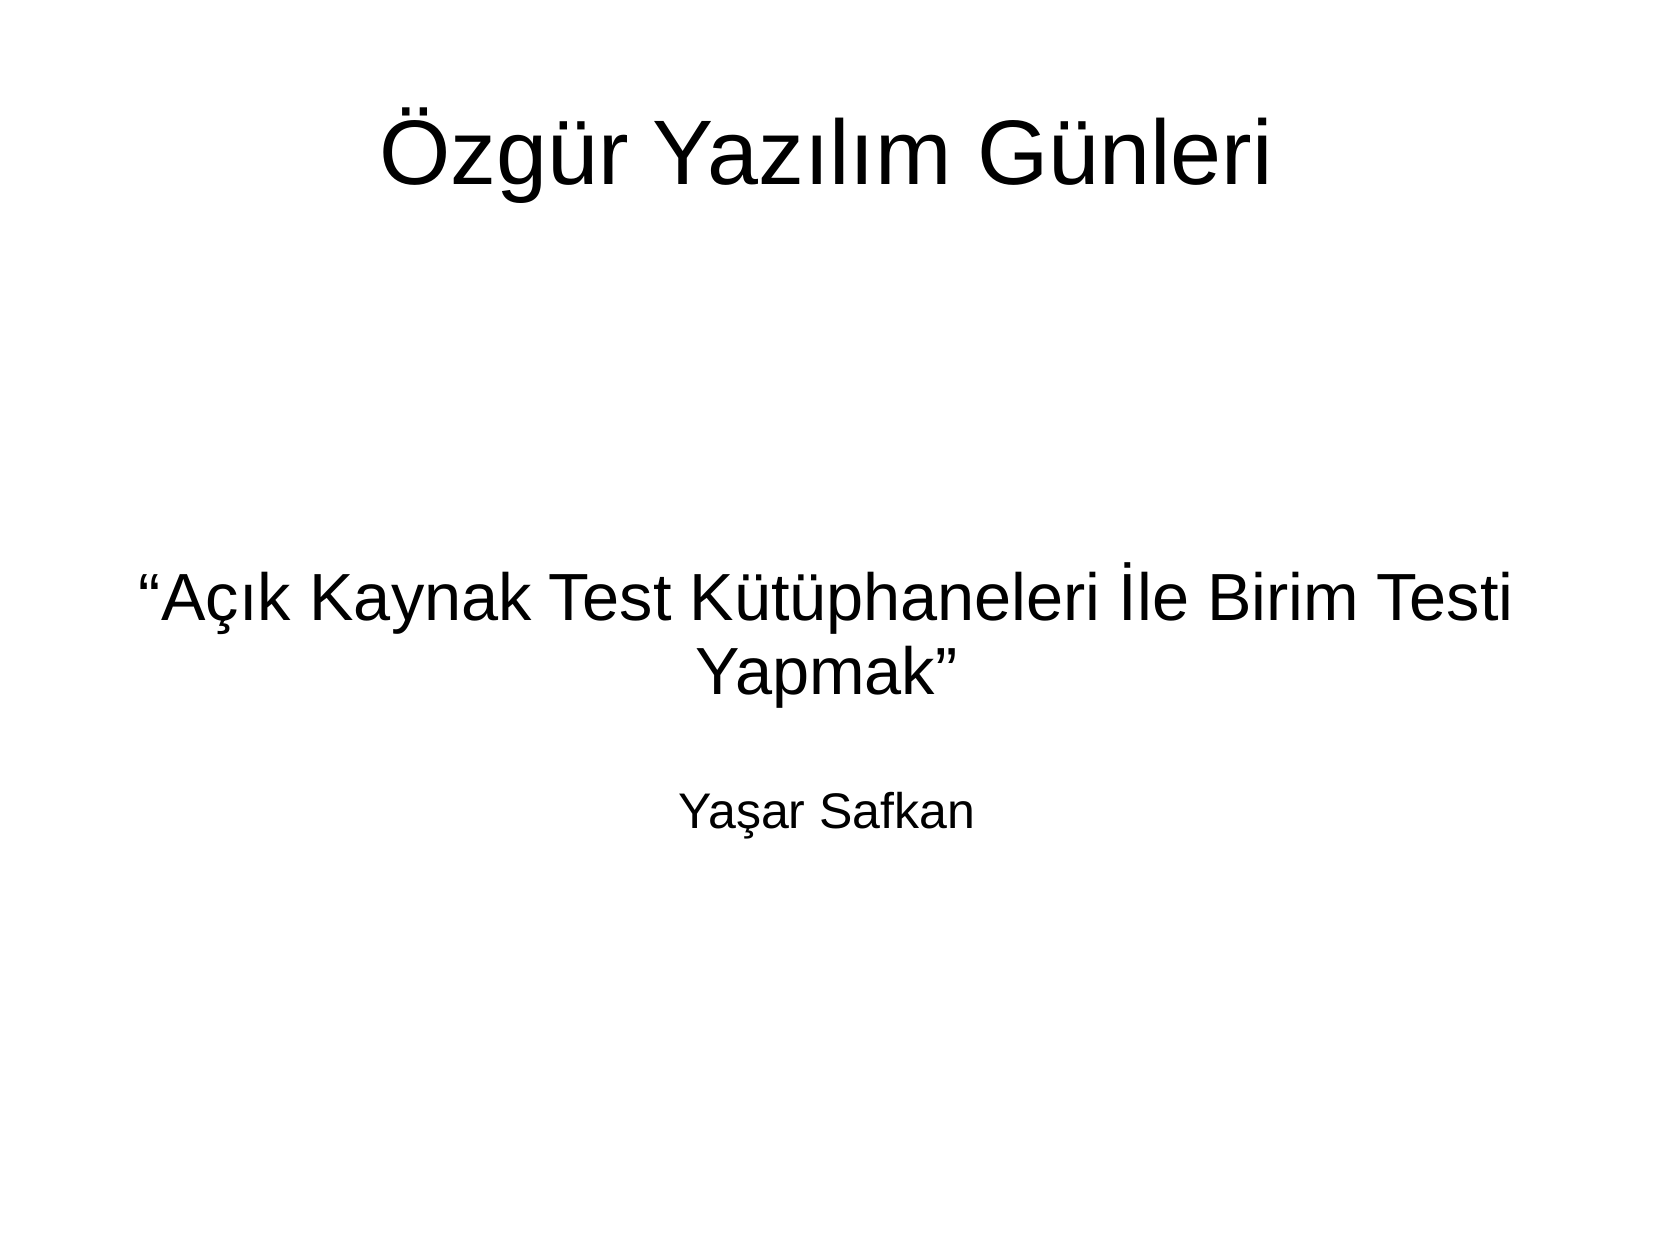

# Özgür Yazılım Günleri
“Açık Kaynak Test Kütüphaneleri İle Birim Testi Yapmak”
Yaşar Safkan